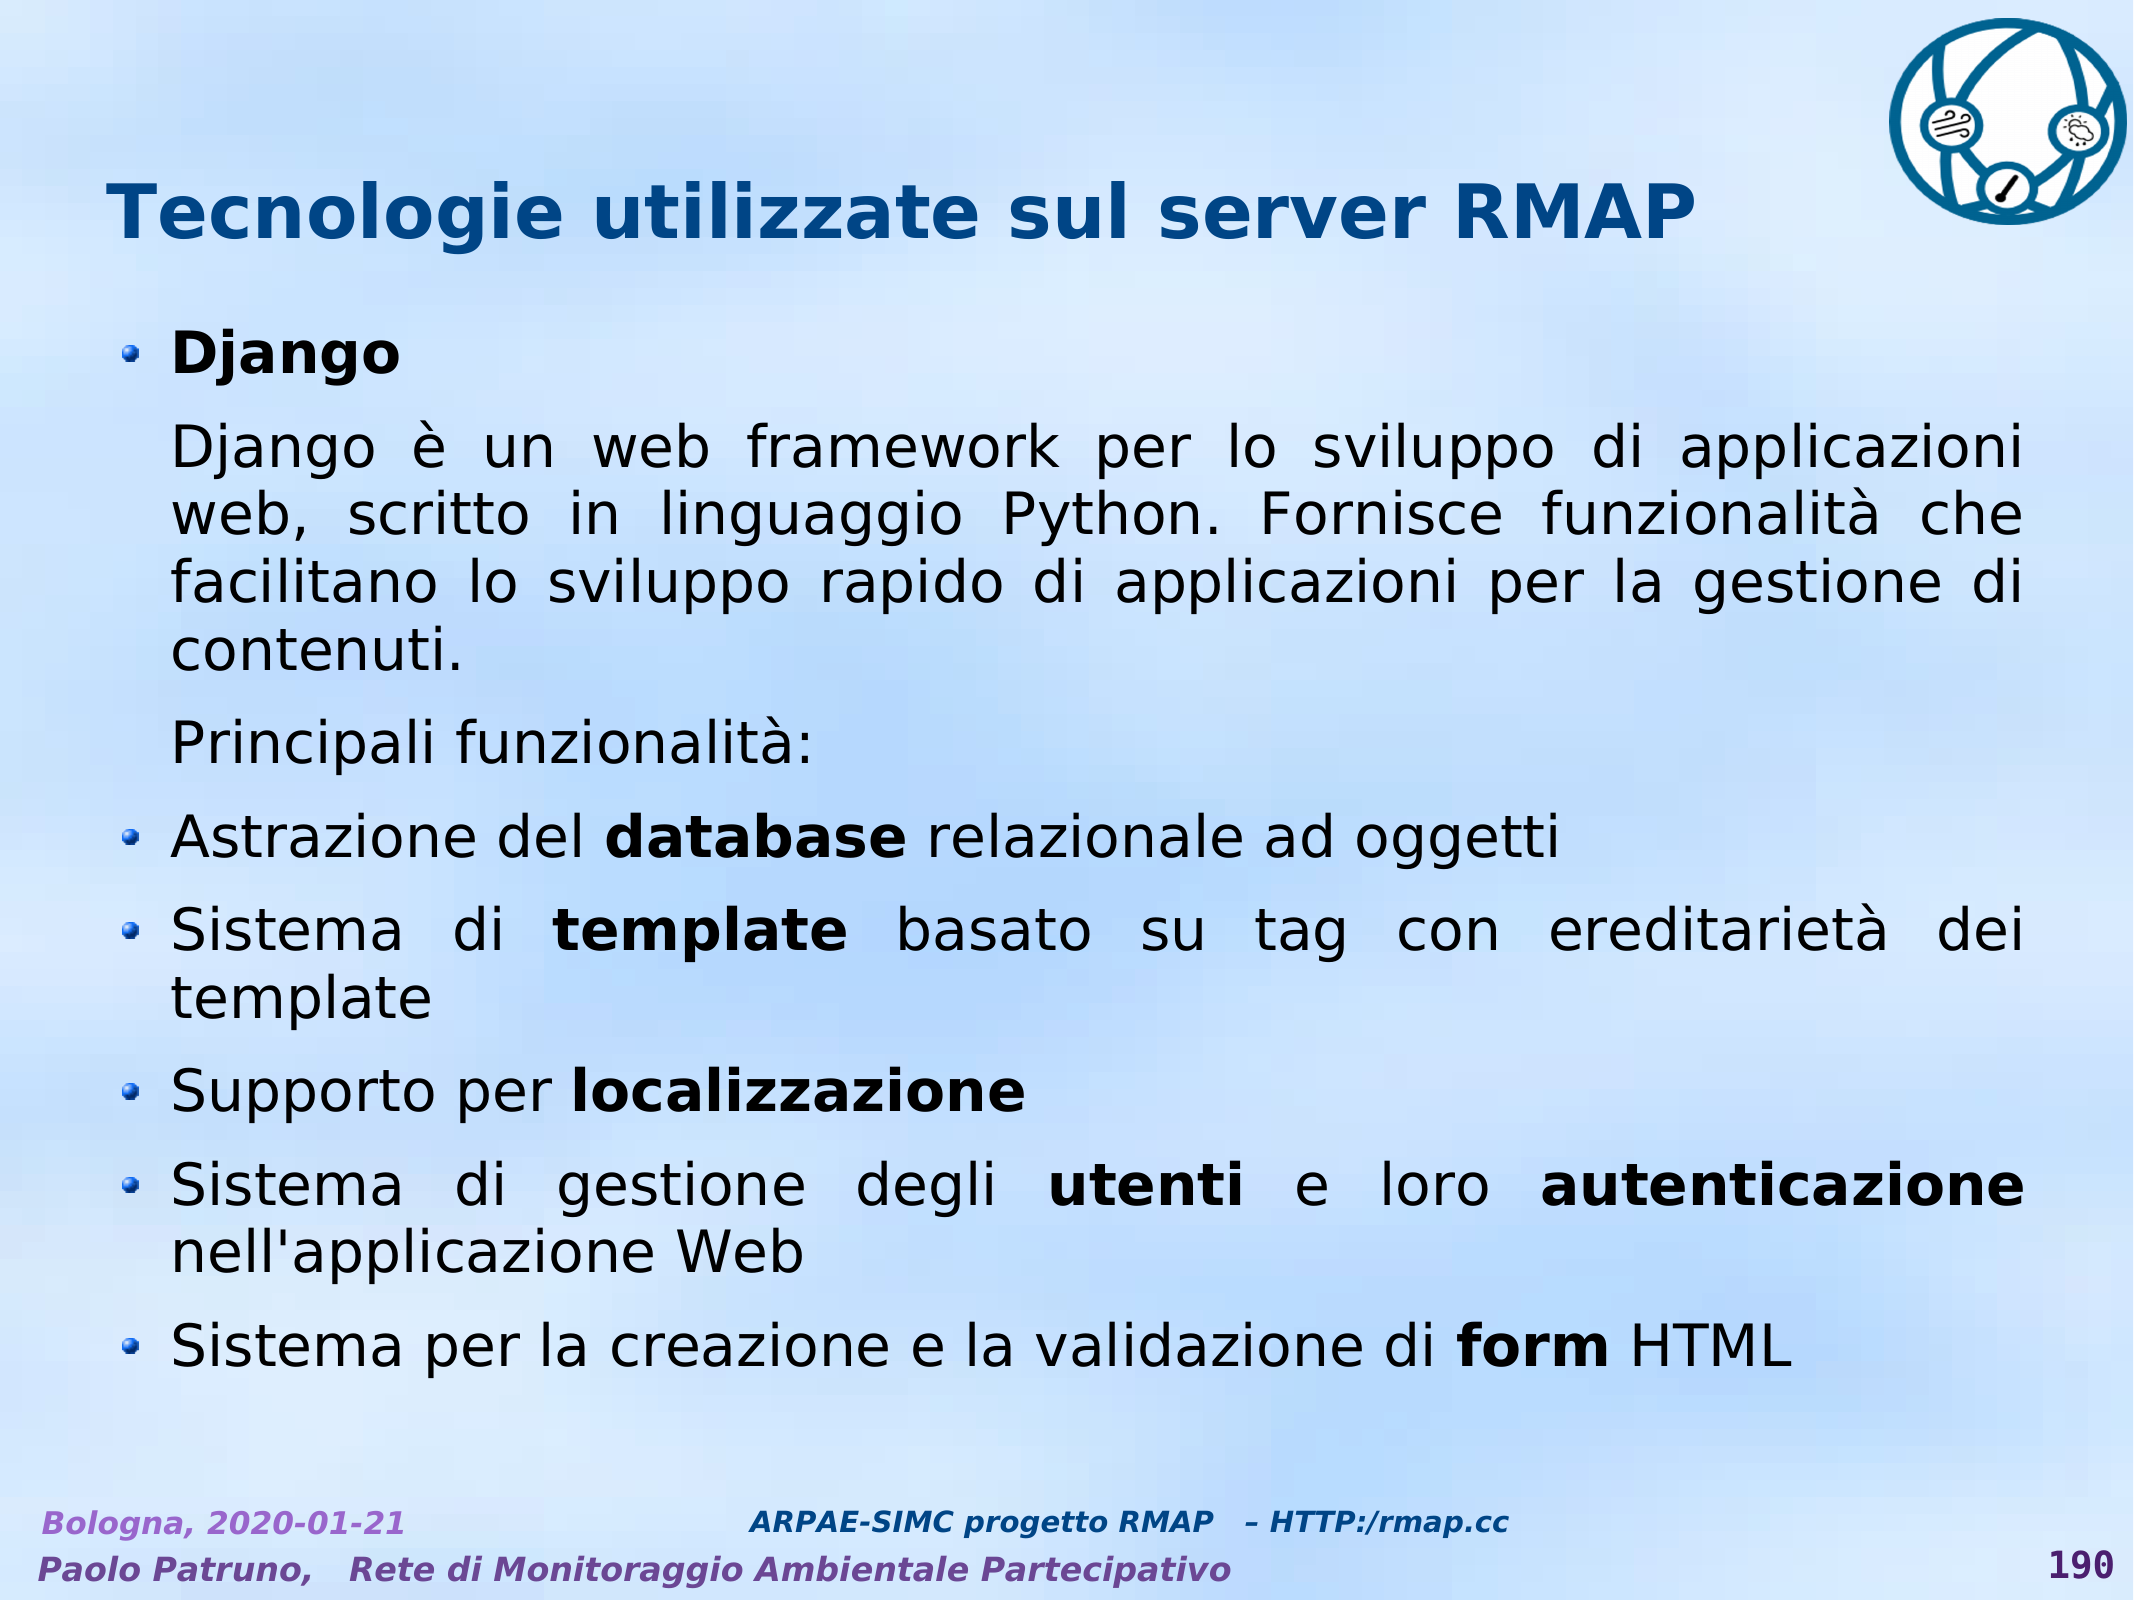

# Tecnologie utilizzate sul server RMAP
Django
Django è un web framework per lo sviluppo di applicazioni web, scritto in linguaggio Python. Fornisce funzionalità che facilitano lo sviluppo rapido di applicazioni per la gestione di contenuti.
Principali funzionalità:
Astrazione del database relazionale ad oggetti
Sistema di template basato su tag con ereditarietà dei template
Supporto per localizzazione
Sistema di gestione degli utenti e loro autenticazione nell'applicazione Web
Sistema per la creazione e la validazione di form HTML